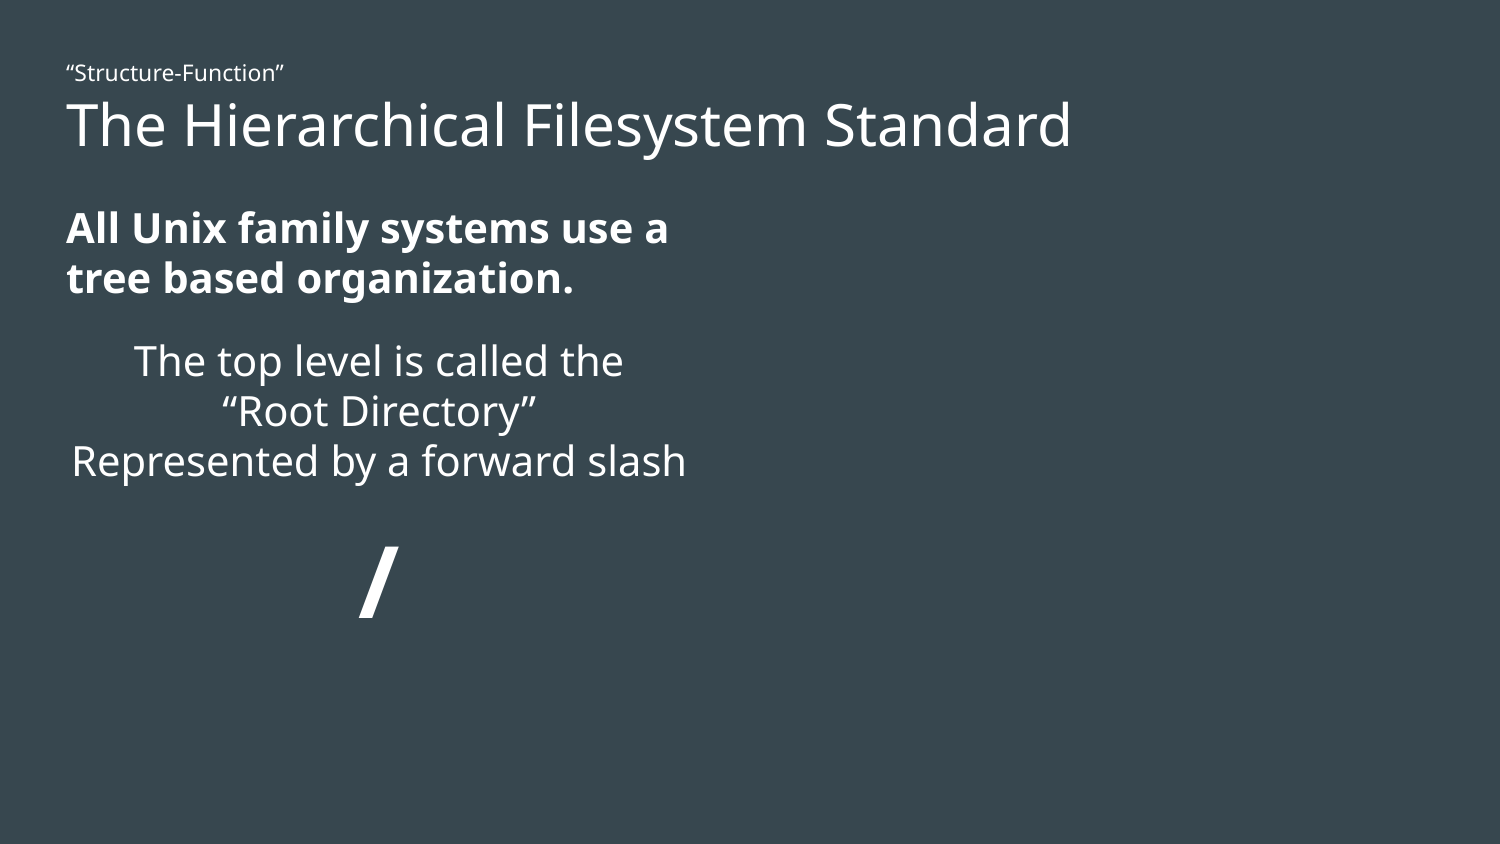

“Structure-Function”
# The Hierarchical Filesystem Standard
All Unix family systems use a tree based organization.
The top level is called the
“Root Directory”
Represented by a forward slash
/